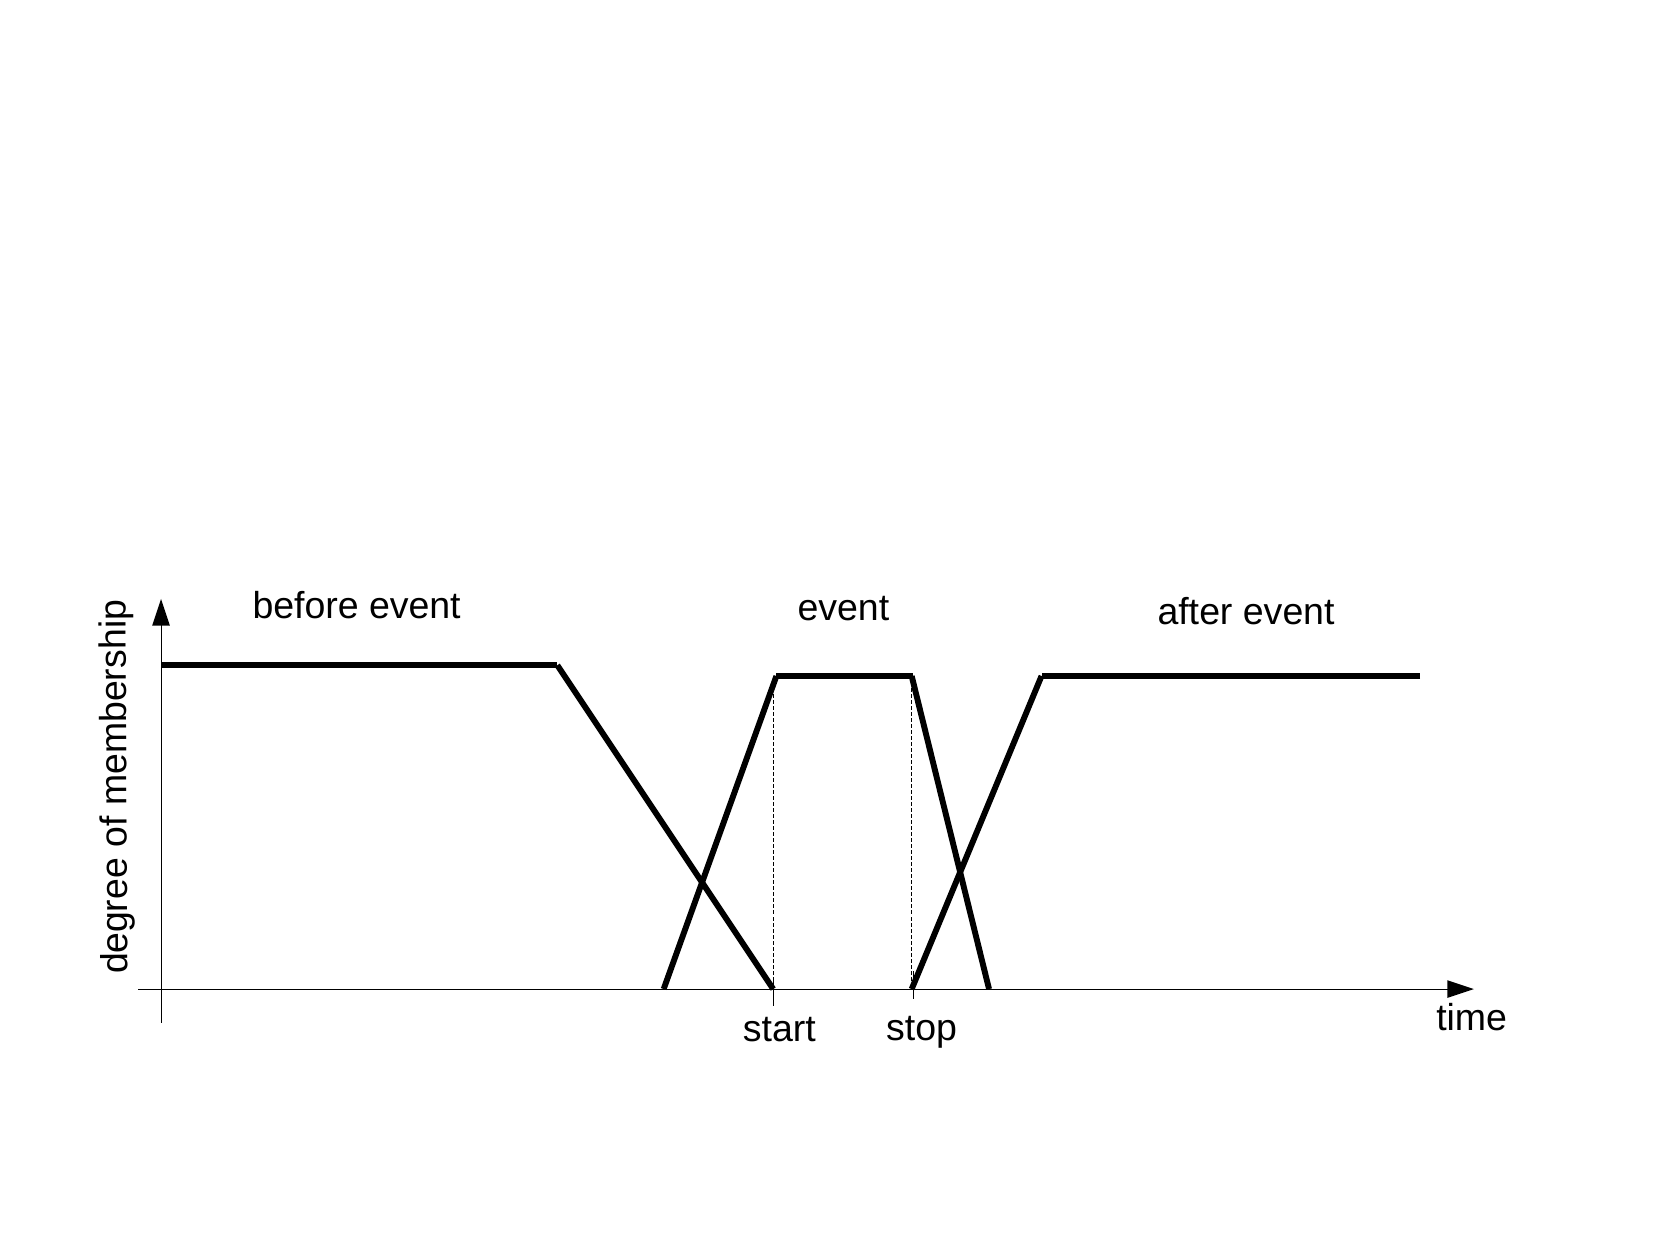

before event
event
after event
degree of membership
time
stop
start